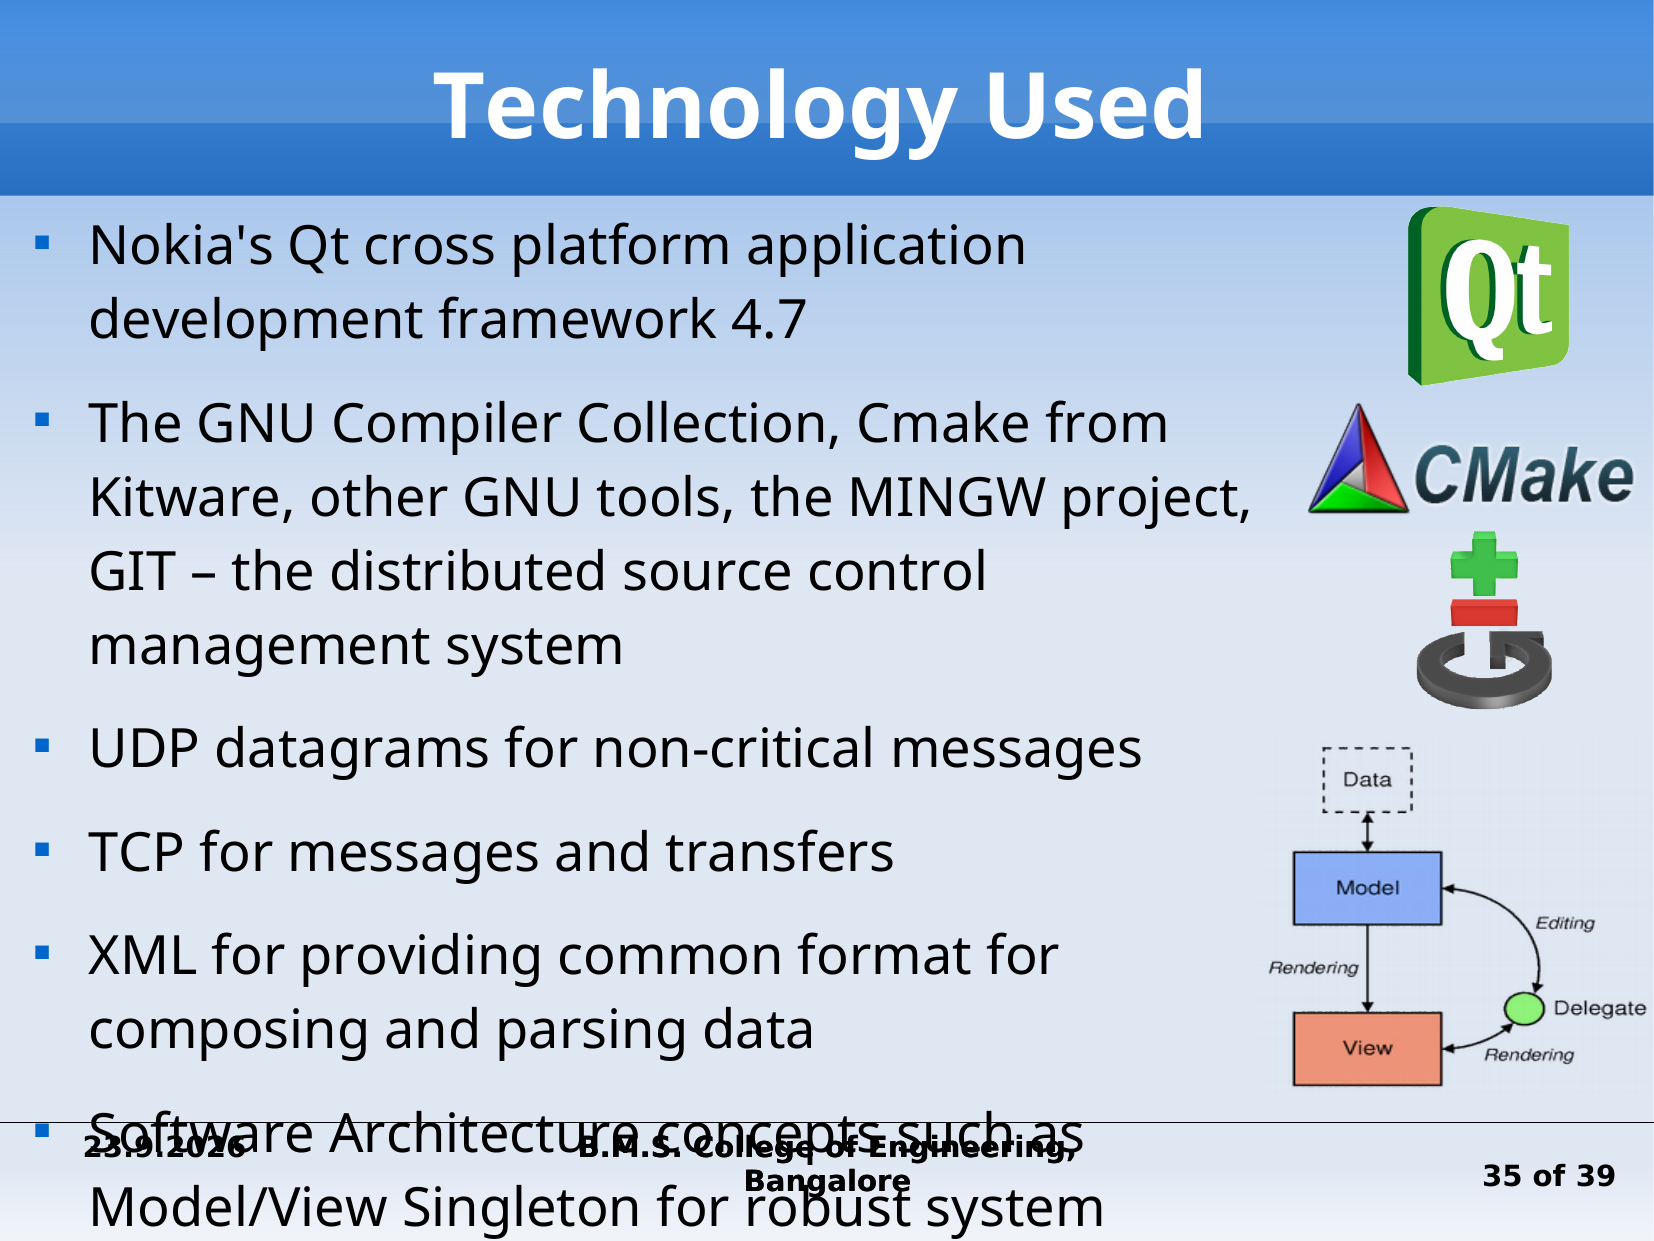

# Technology Used
Nokia's Qt cross platform application development framework 4.7
The GNU Compiler Collection, Cmake from Kitware, other GNU tools, the MINGW project, GIT – the distributed source control management system
UDP datagrams for non-critical messages
TCP for messages and transfers
XML for providing common format for composing and parsing data
Software Architecture concepts such as Model/View Singleton for robust system